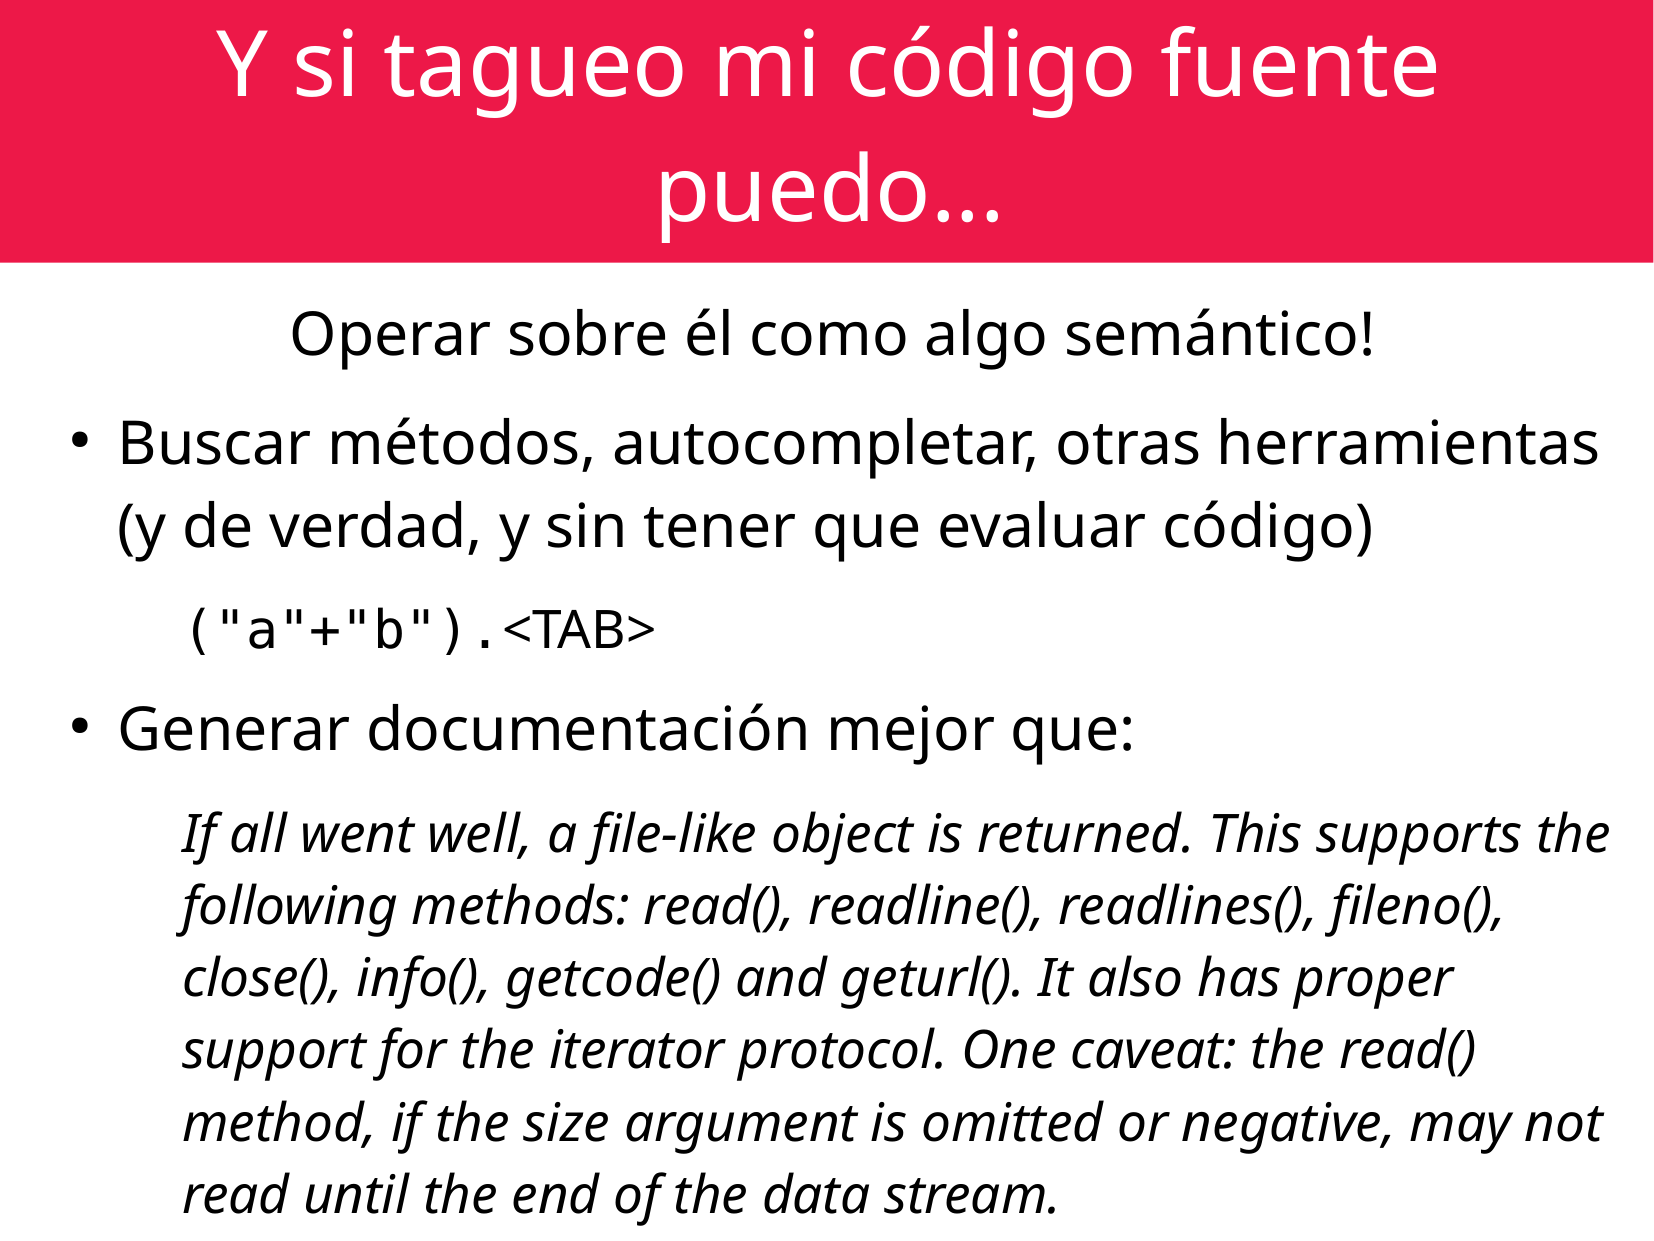

# Y si tagueo mi código fuente puedo...
Operar sobre él como algo semántico!
Buscar métodos, autocompletar, otras herramientas (y de verdad, y sin tener que evaluar código)
("a"+"b").<TAB>
Generar documentación mejor que:
If all went well, a file-like object is returned. This supports the following methods: read(), readline(), readlines(), fileno(), close(), info(), getcode() and geturl(). It also has proper support for the iterator protocol. One caveat: the read() method, if the size argument is omitted or negative, may not read until the end of the data stream.